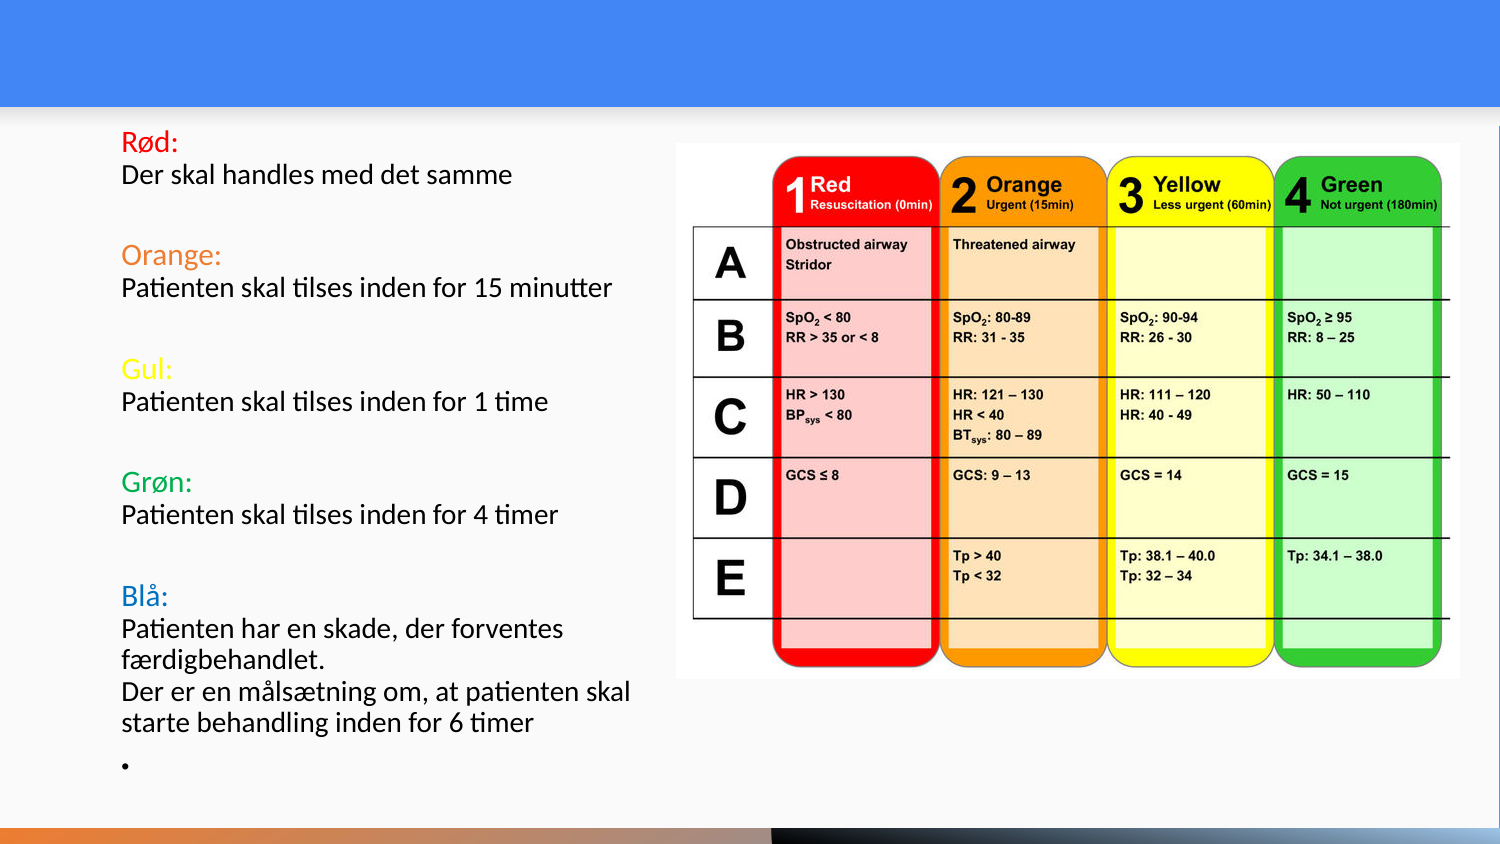

Rød:
Der skal handles med det samme
Orange:
Patienten skal tilses inden for 15 minutter
Gul:
Patienten skal tilses inden for 1 time
Grøn:
Patienten skal tilses inden for 4 timer
Blå:
Patienten har en skade, der forventes færdigbehandlet.
Der er en målsætning om, at patienten skal starte behandling inden for 6 timer